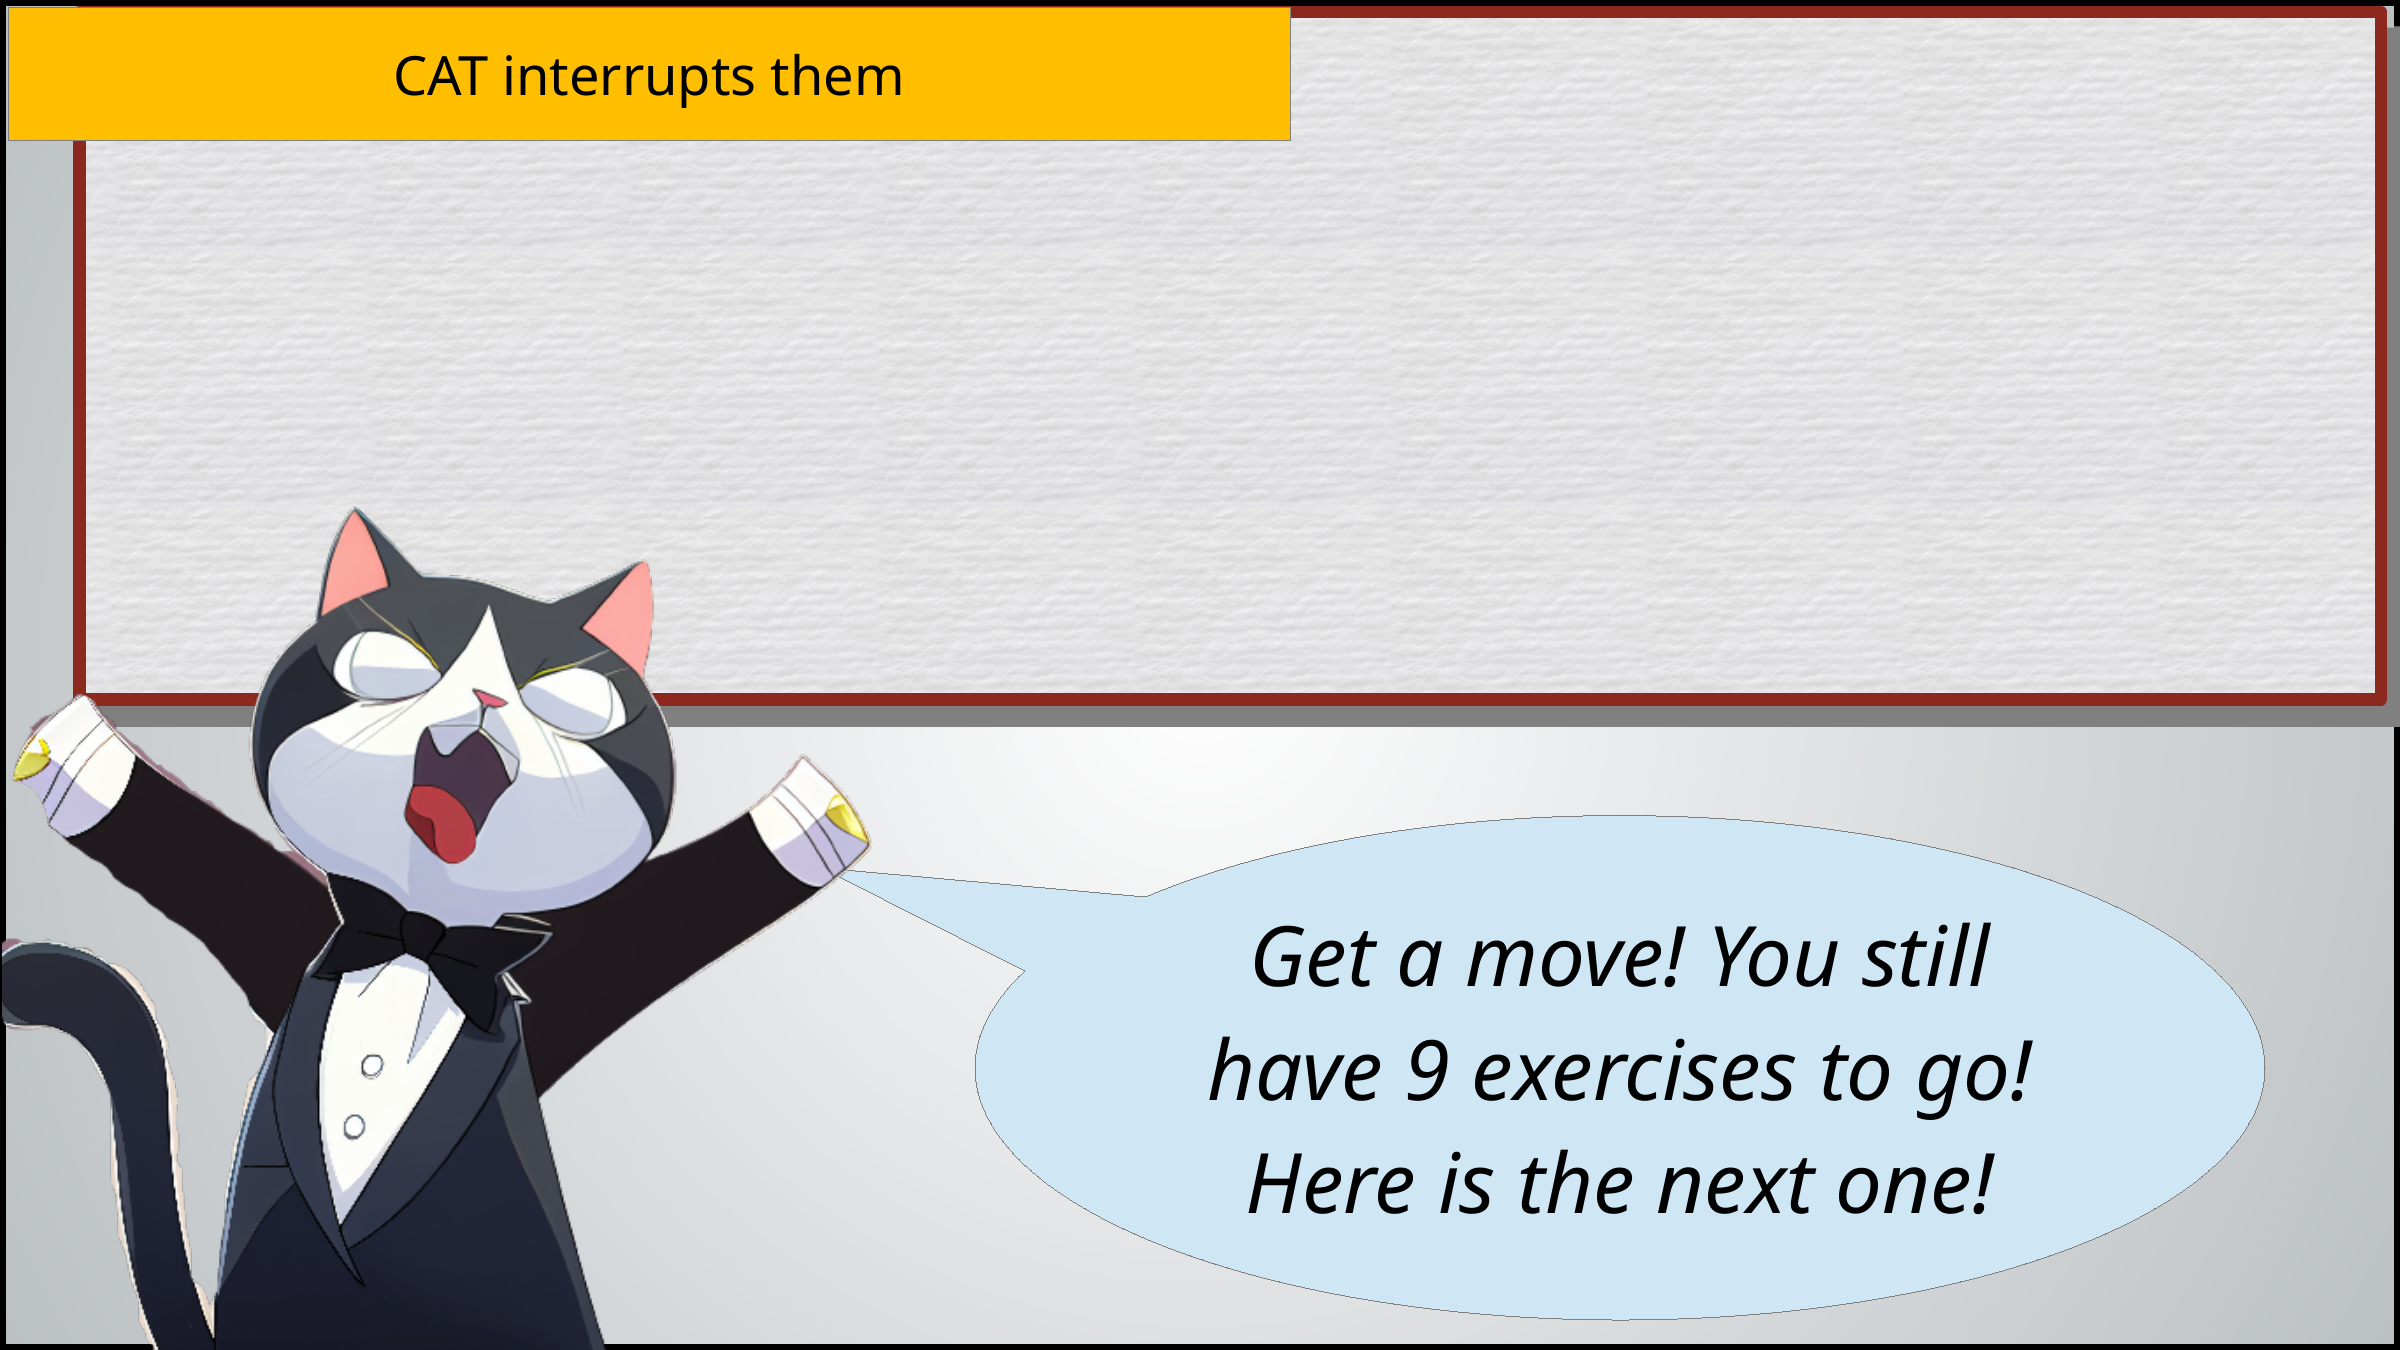

CAT interrupts them
Get a move! You still have 9 exercises to go!
Here is the next one!